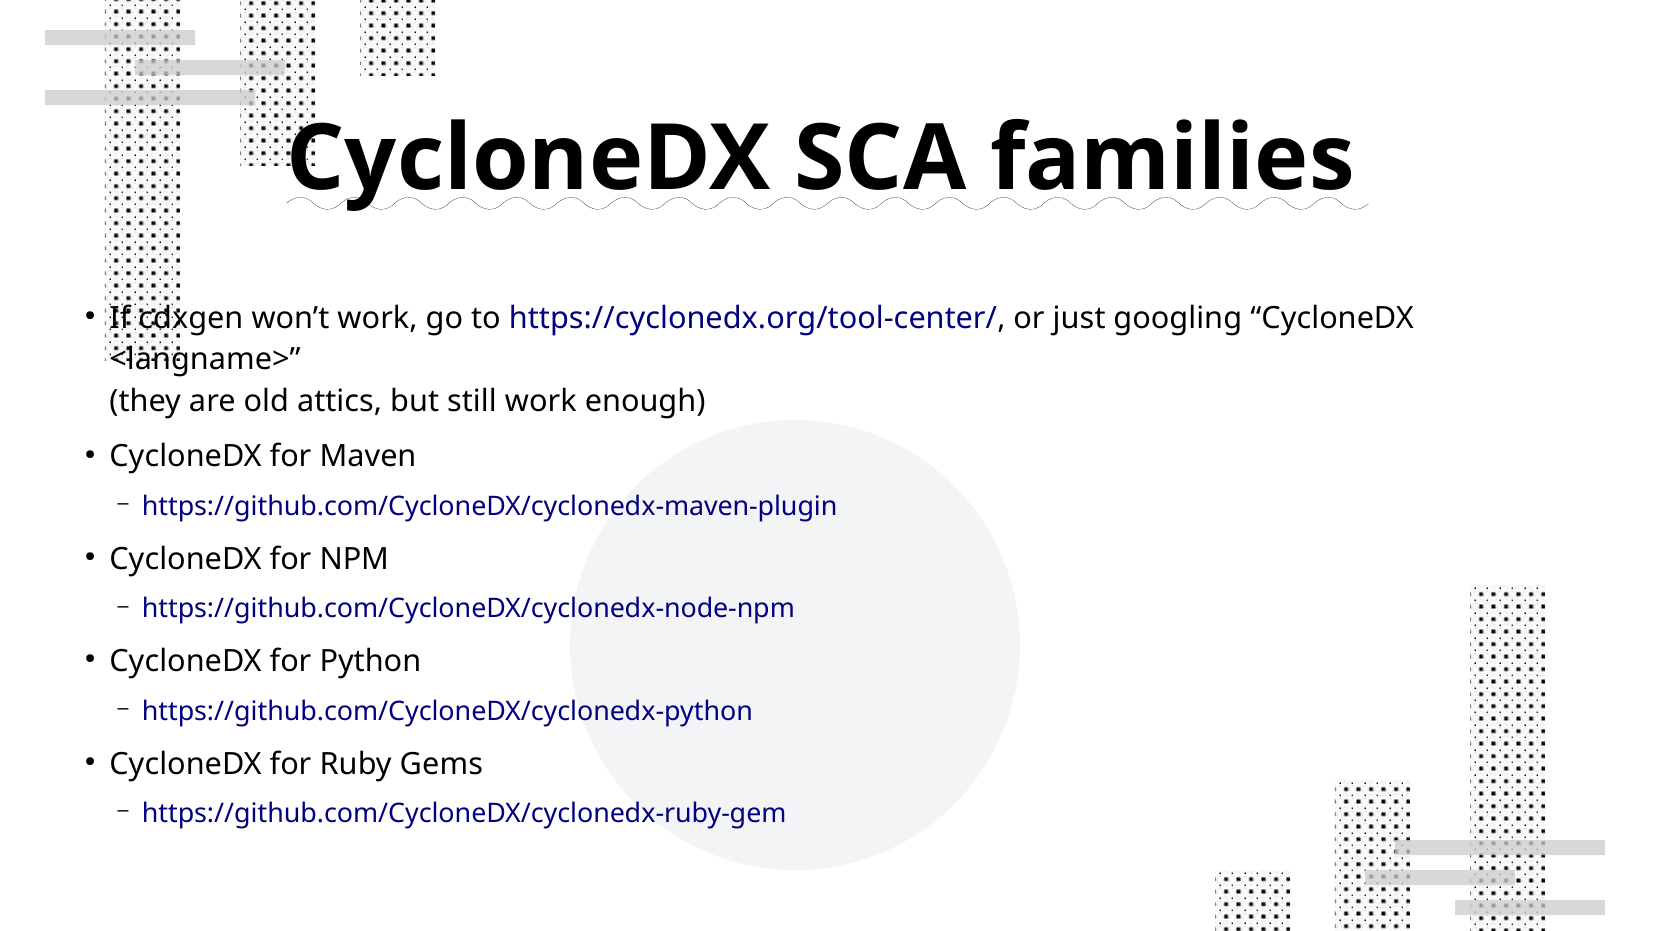

# CycloneDX SCA families
If cdxgen won’t work, go to https://cyclonedx.org/tool-center/, or just googling “CycloneDX <langname>”
(they are old attics, but still work enough)
CycloneDX for Maven
https://github.com/CycloneDX/cyclonedx-maven-plugin
CycloneDX for NPM
https://github.com/CycloneDX/cyclonedx-node-npm
CycloneDX for Python
https://github.com/CycloneDX/cyclonedx-python
CycloneDX for Ruby Gems
https://github.com/CycloneDX/cyclonedx-ruby-gem